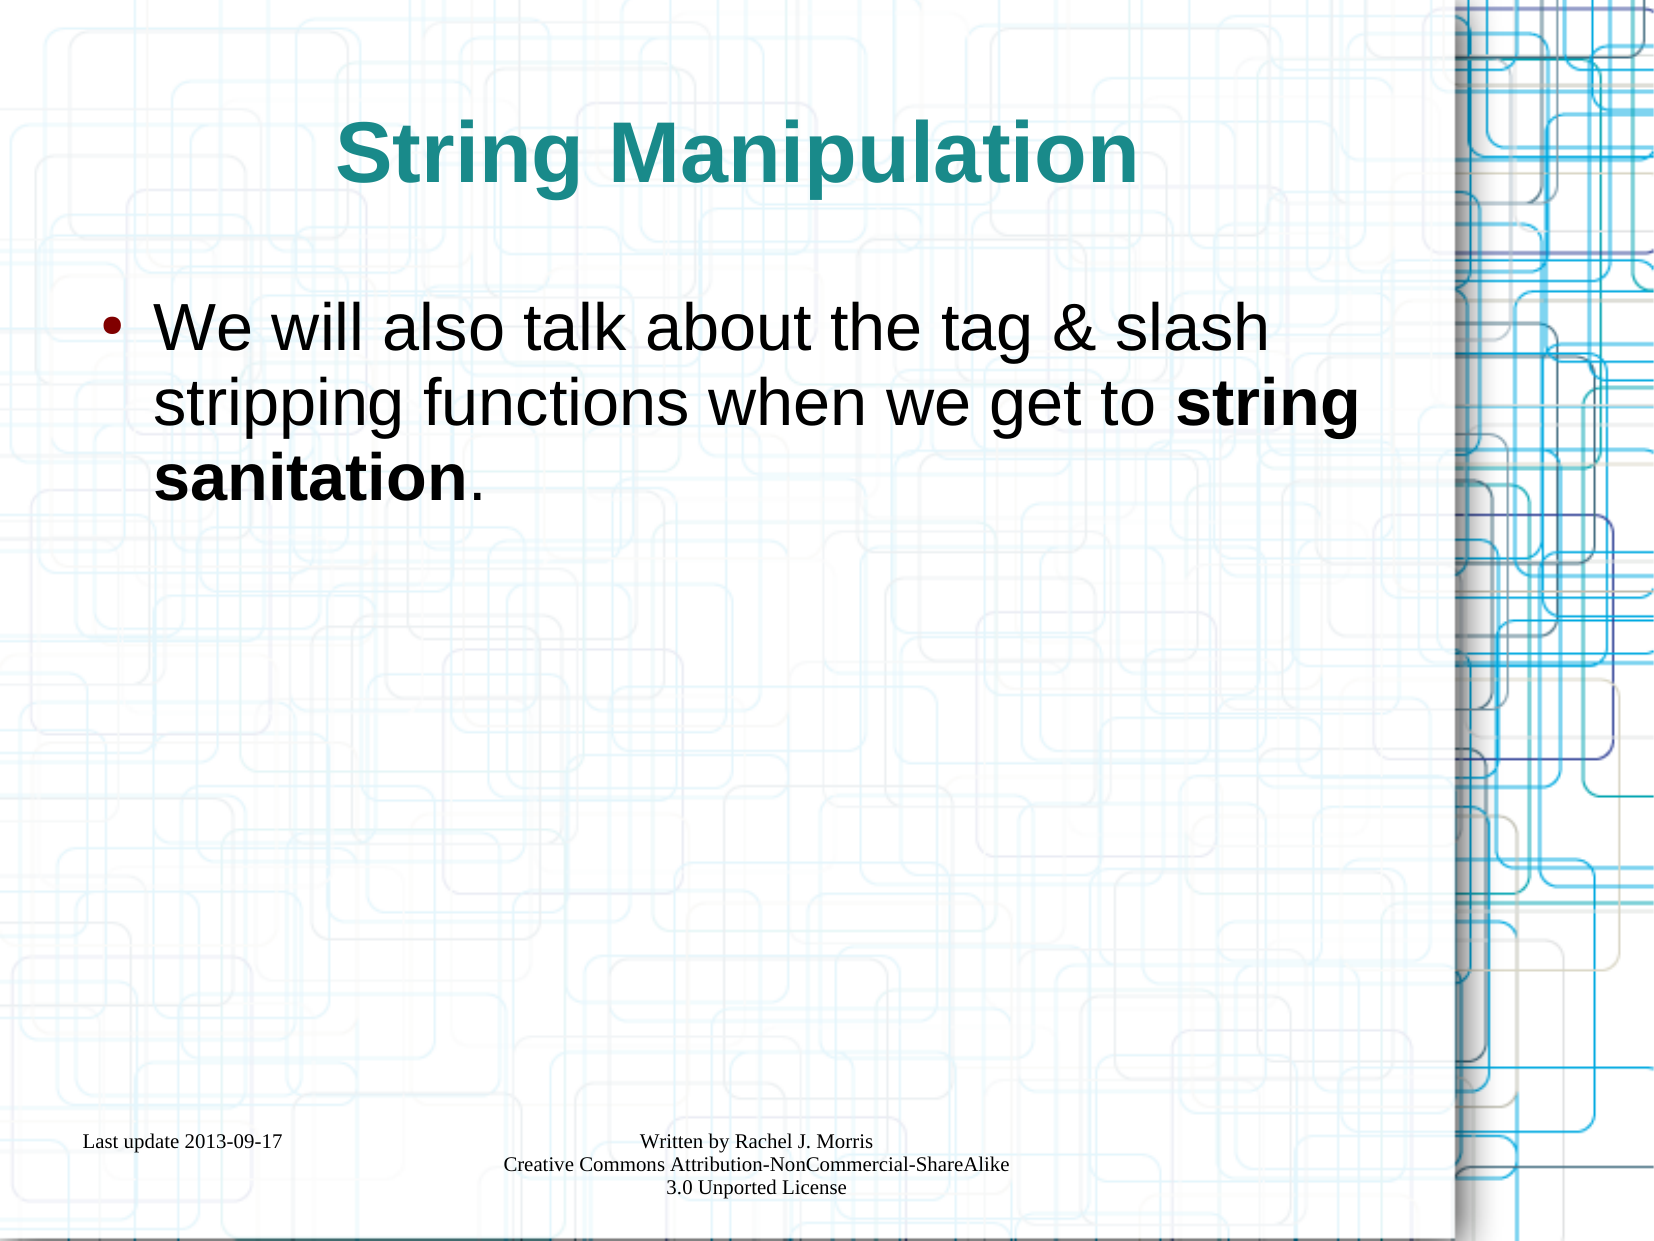

# String Manipulation
We will also talk about the tag & slash stripping functions when we get to string sanitation.